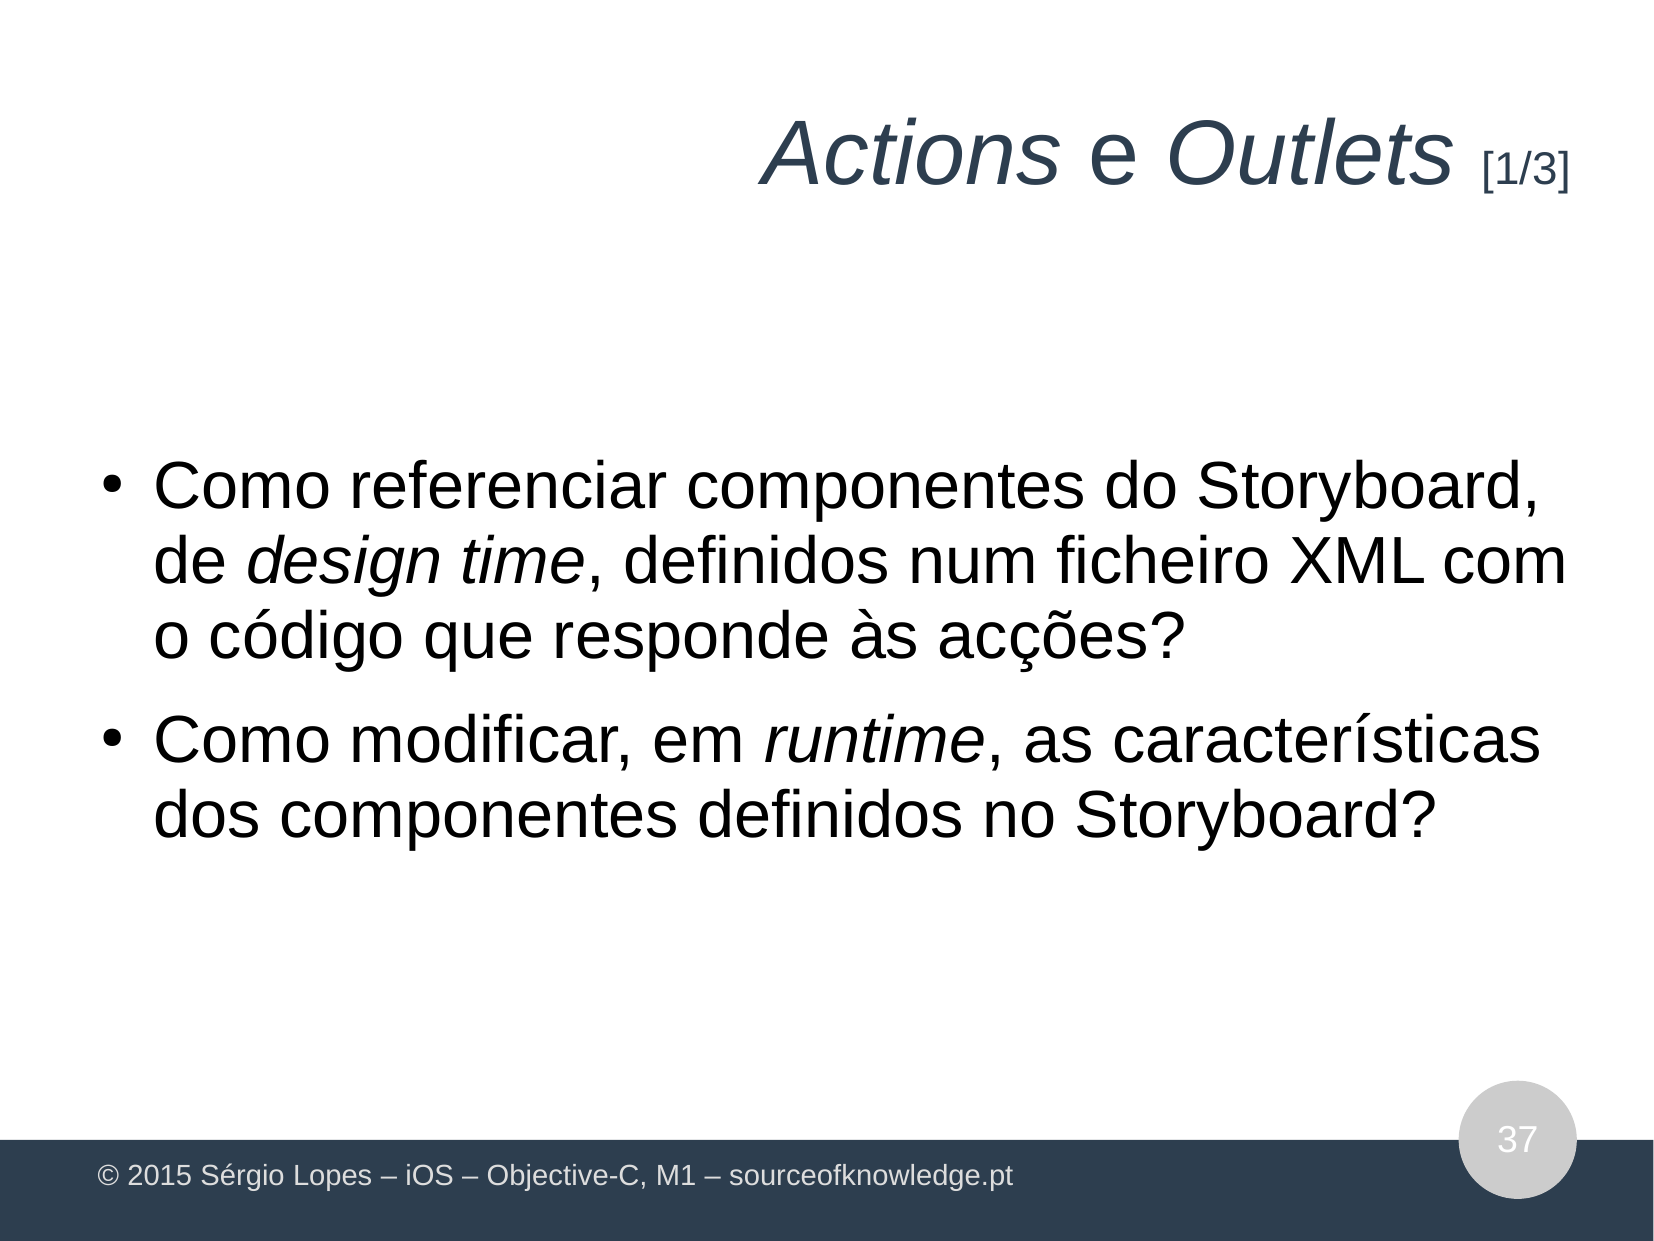

# Actions e Outlets [1/3]
Como referenciar componentes do Storyboard, de design time, definidos num ficheiro XML com o código que responde às acções?
Como modificar, em runtime, as características dos componentes definidos no Storyboard?
37
© 2015 Sérgio Lopes – iOS – Objective-C, M1 – sourceofknowledge.pt